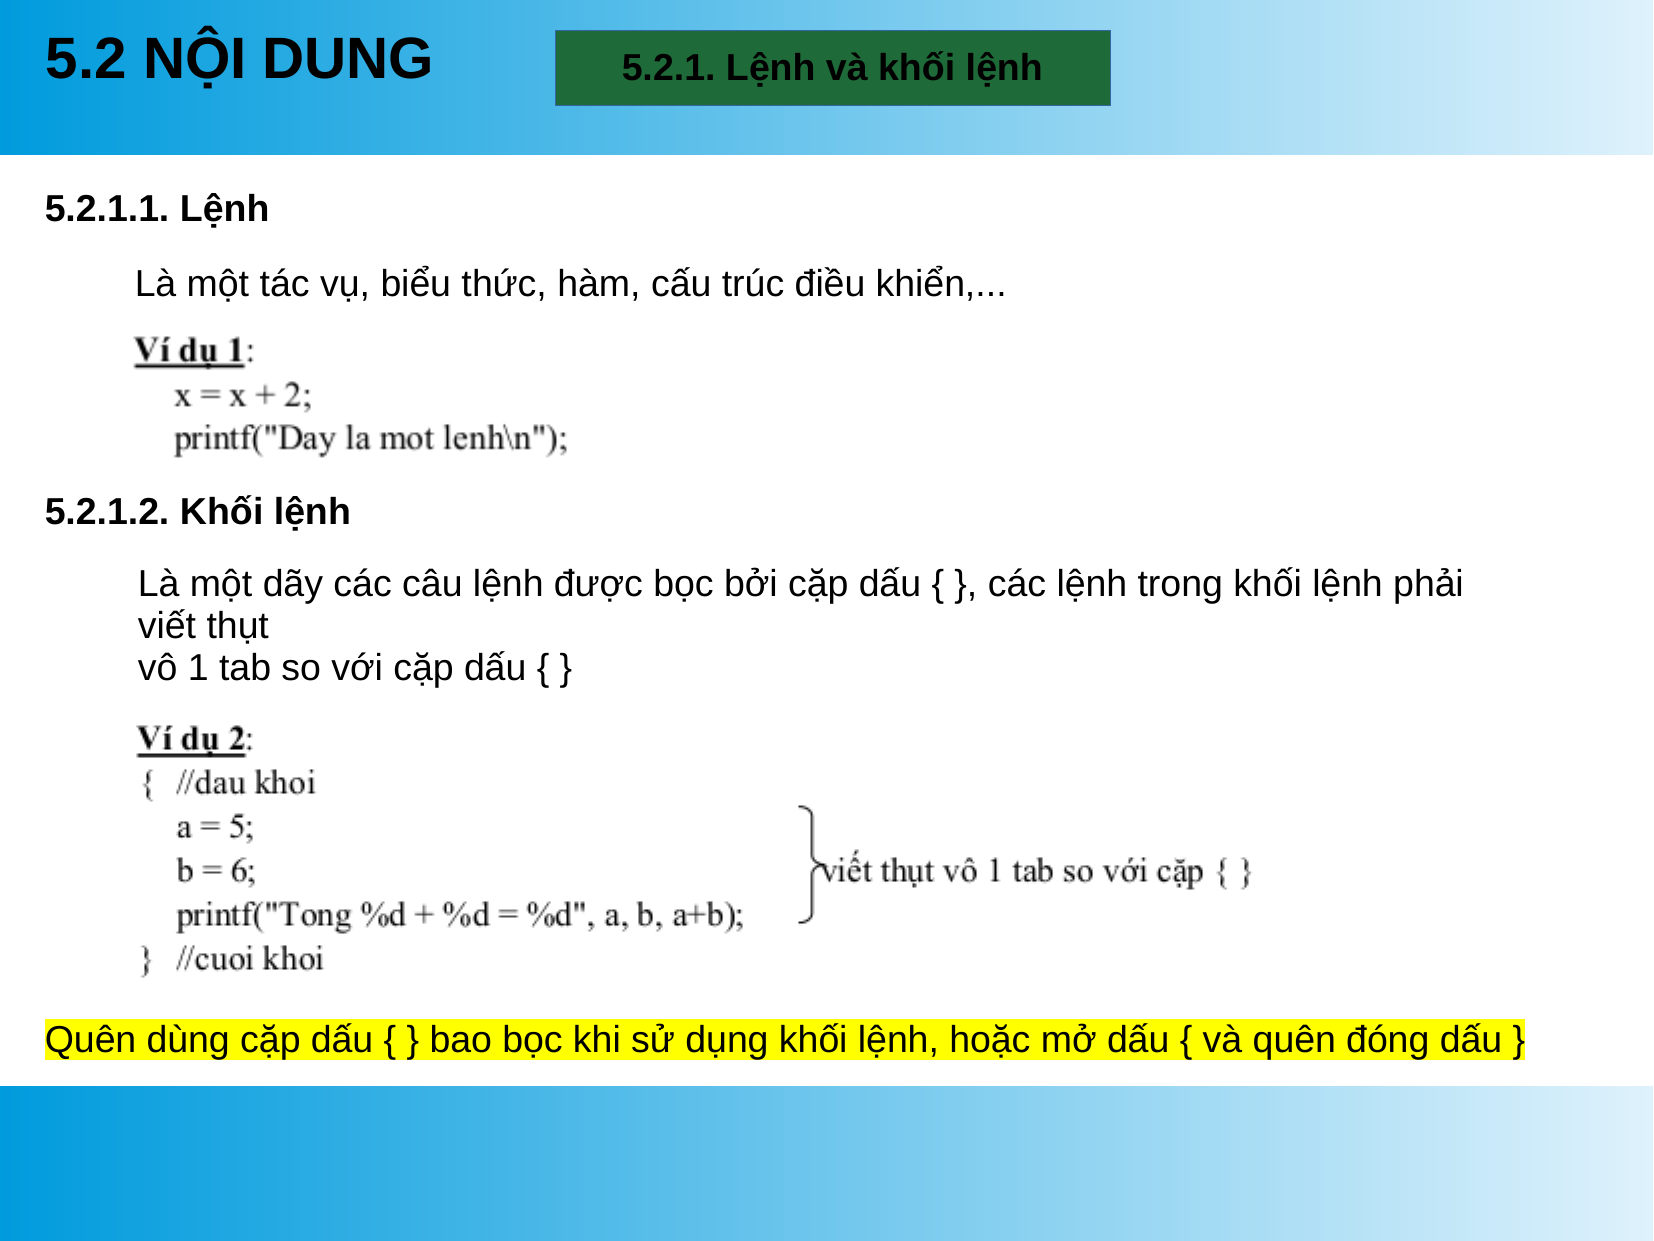

5.2 NỘI DUNG
5.2.1. Lệnh và khối lệnh
5.2.1.1. Lệnh
Là một tác vụ, biểu thức, hàm, cấu trúc điều khiển,...
5.2.1.2. Khối lệnh
Là một dãy các câu lệnh được bọc bởi cặp dấu { }, các lệnh trong khối lệnh phải viết thụt
vô 1 tab so với cặp dấu { }
Quên dùng cặp dấu { } bao bọc khi sử dụng khối lệnh, hoặc mở dấu { và quên đóng dấu }